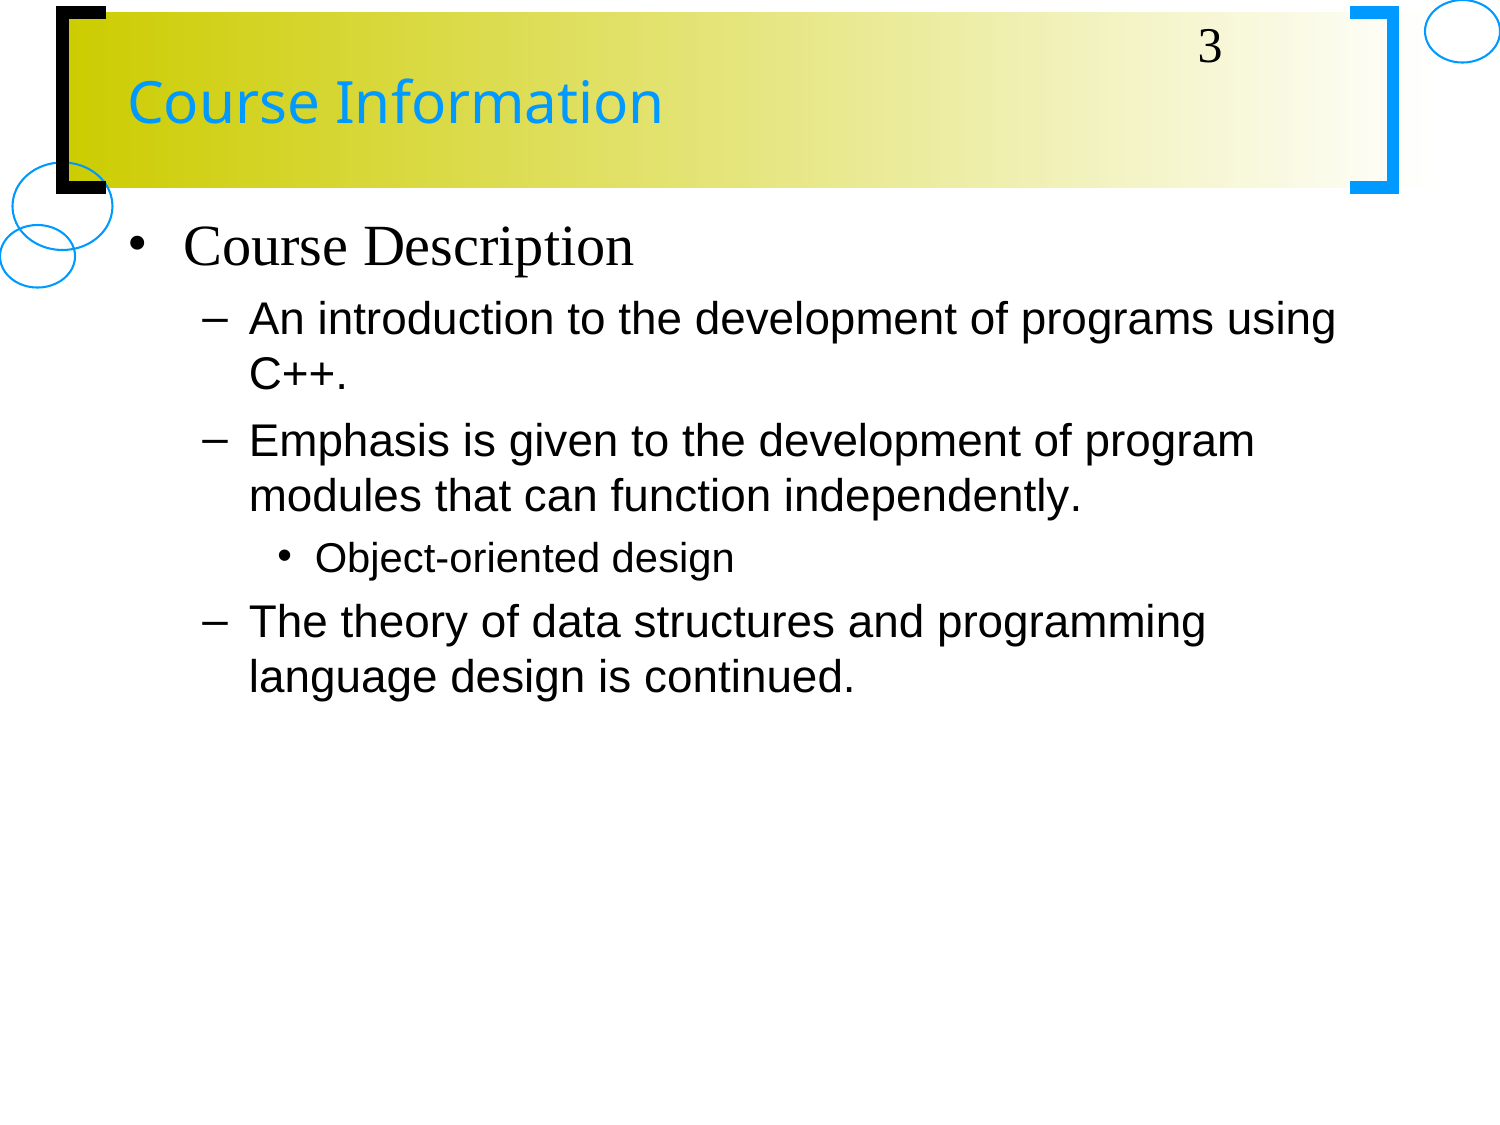

3
# Course Information
Course Description
An introduction to the development of programs using C++.
Emphasis is given to the development of program modules that can function independently.
Object-oriented design
The theory of data structures and programming language design is continued.